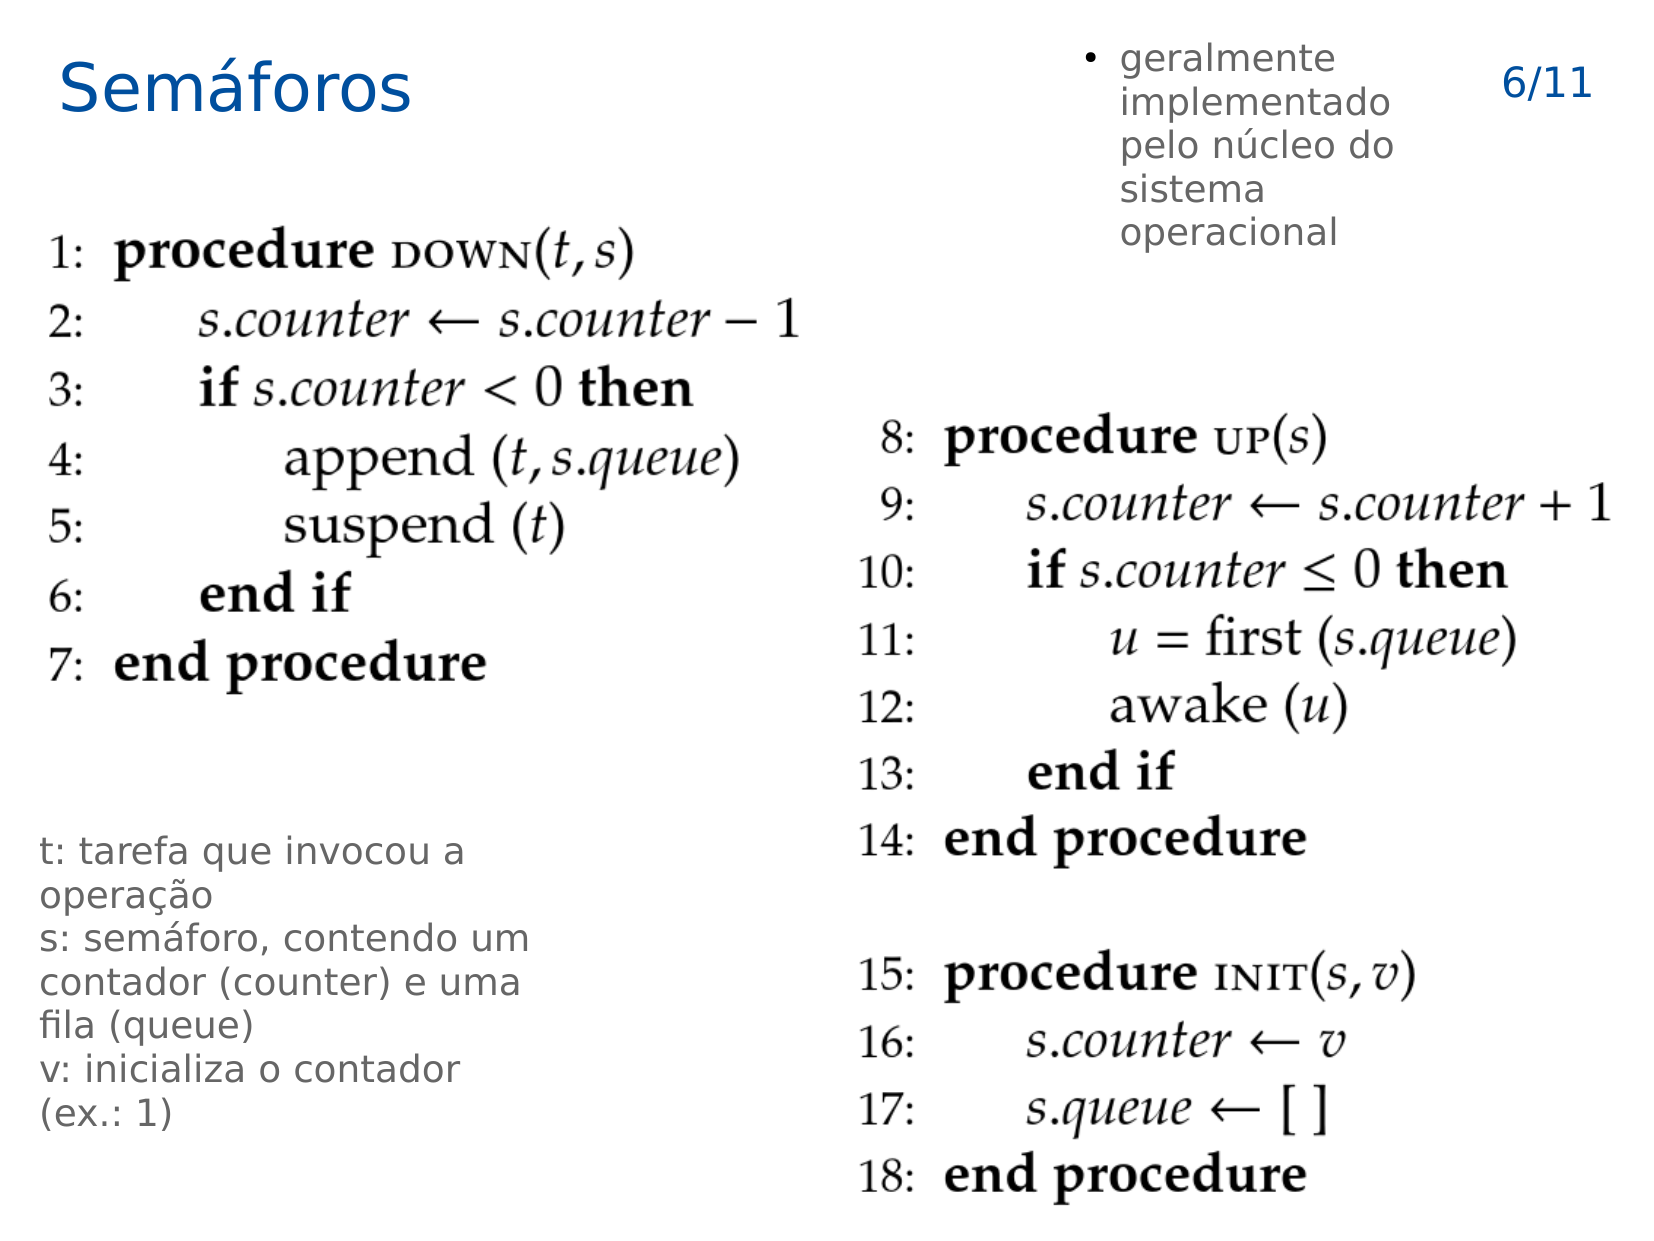

# Semáforos
geralmente implementado pelo núcleo do sistema operacional
6
t: tarefa que invocou a operação
s: semáforo, contendo um contador (counter) e uma fila (queue)
v: inicializa o contador (ex.: 1)